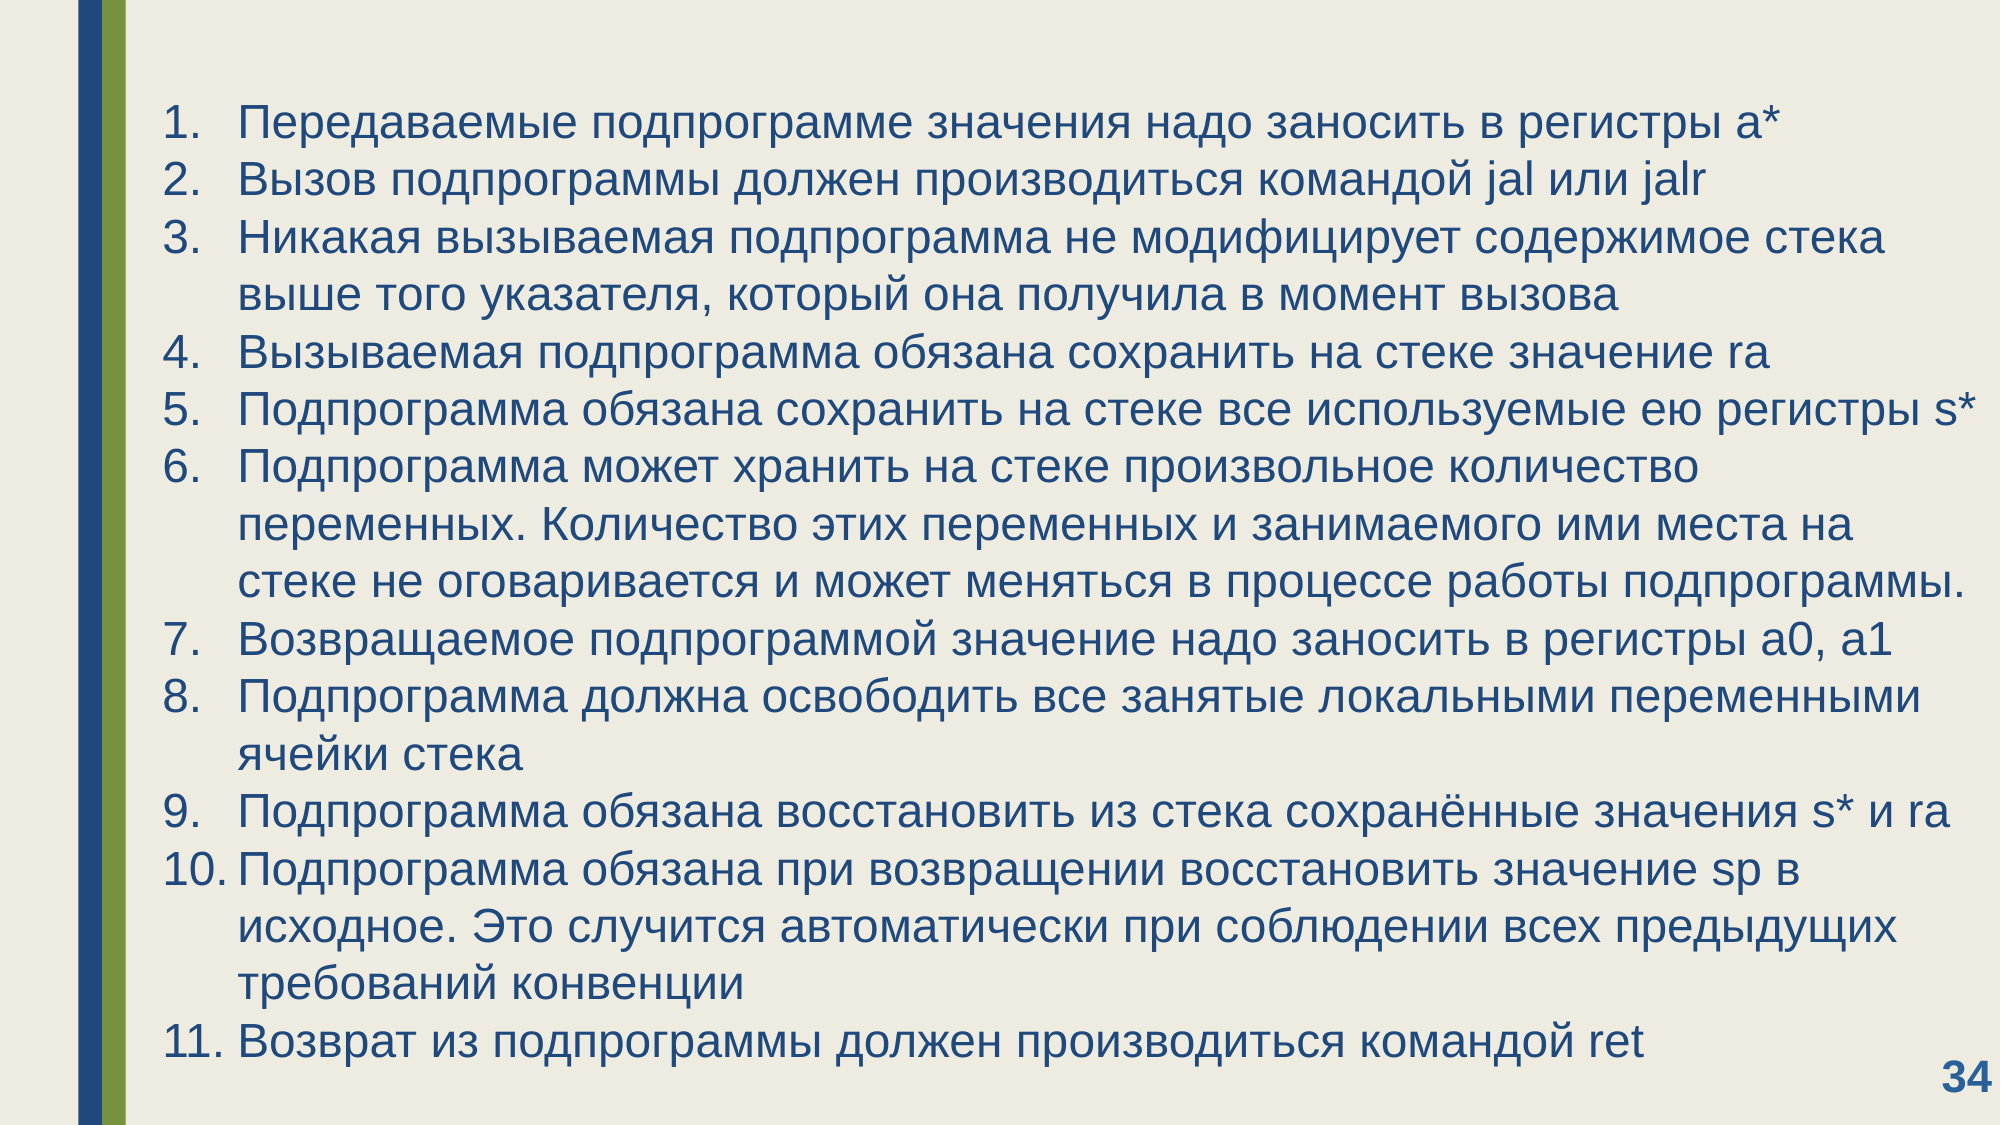

Передаваемые подпрограмме значения надо заносить в регистры a*
Вызов подпрограммы должен производиться командой jal или jalr
Никакая вызываемая подпрограмма не модифицирует содержимое стека выше того указателя, который она получила в момент вызова
Вызываемая подпрограмма обязана сохранить на стеке значение ra
Подпрограмма обязана сохранить на стеке все используемые ею регистры s*
Подпрограмма может хранить на стеке произвольное количество переменных. Количество этих переменных и занимаемого ими места на стеке не оговаривается и может меняться в процессе работы подпрограммы.
Возвращаемое подпрограммой значение надо заносить в регистры a0, a1
Подпрограмма должна освободить все занятые локальными переменными ячейки стека
Подпрограмма обязана восстановить из стека сохранённые значения s* и ra
Подпрограмма обязана при возвращении восстановить значение sp в исходное. Это случится автоматически при соблюдении всех предыдущих требований конвенции
Возврат из подпрограммы должен производиться командой ret